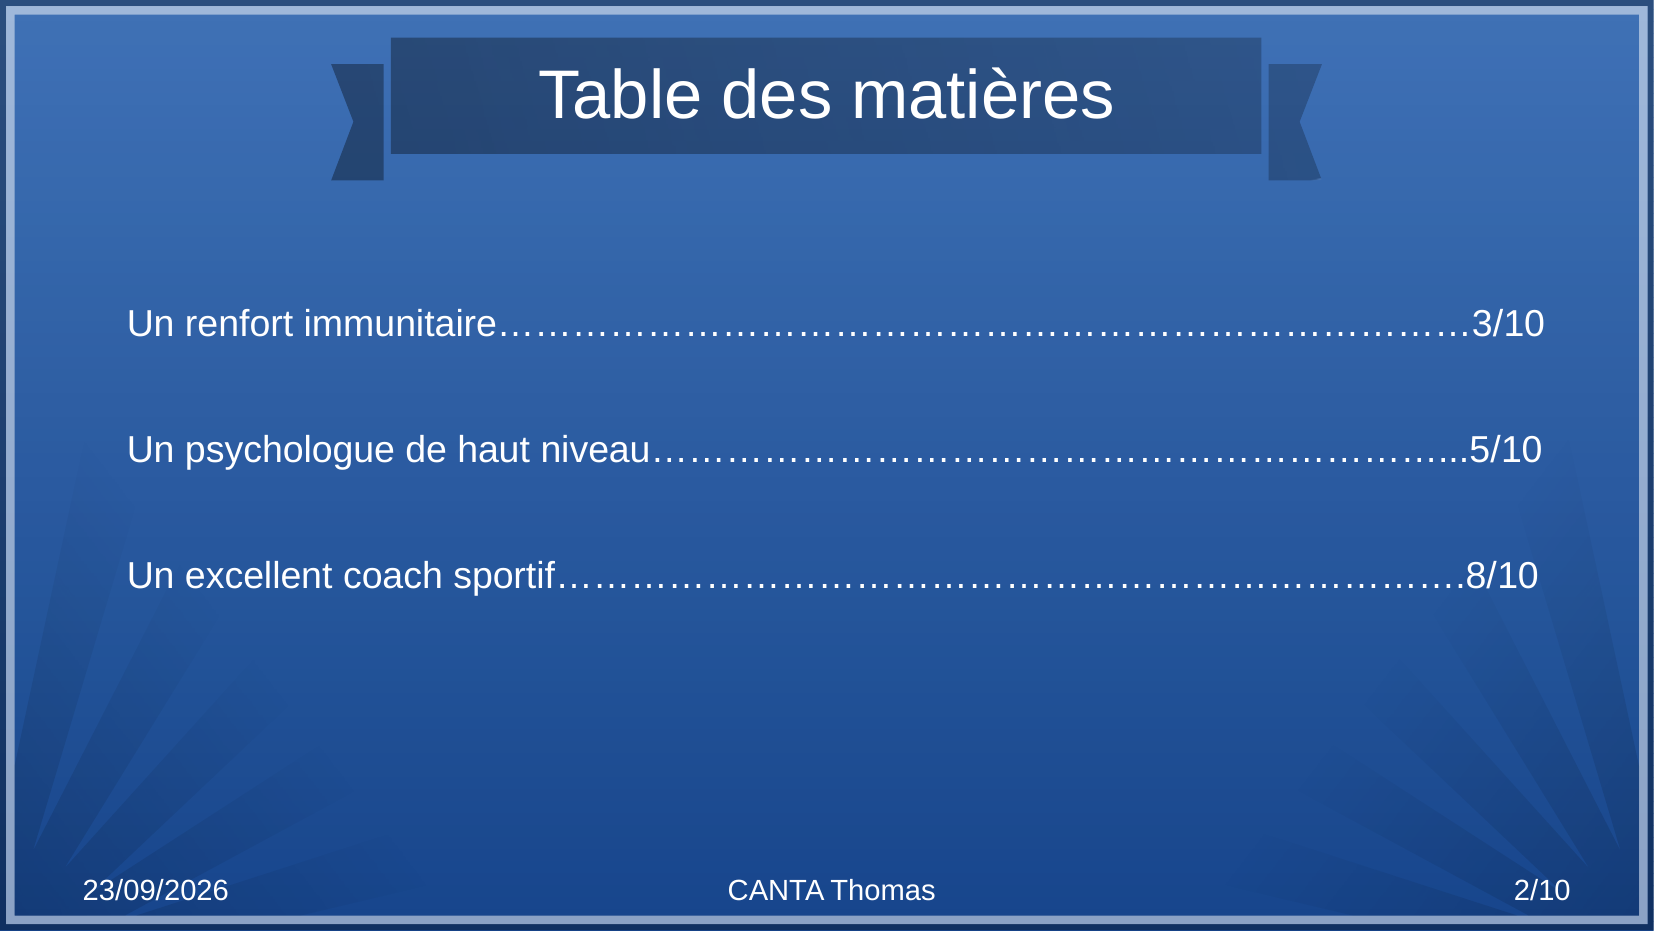

# Table des matières
	Un renfort immunitaire……………………………………………………………………3/10
	Un psychologue de haut niveau………………………………………………………...5/10
	Un excellent coach sportif……………………………………………………………….8/10
2